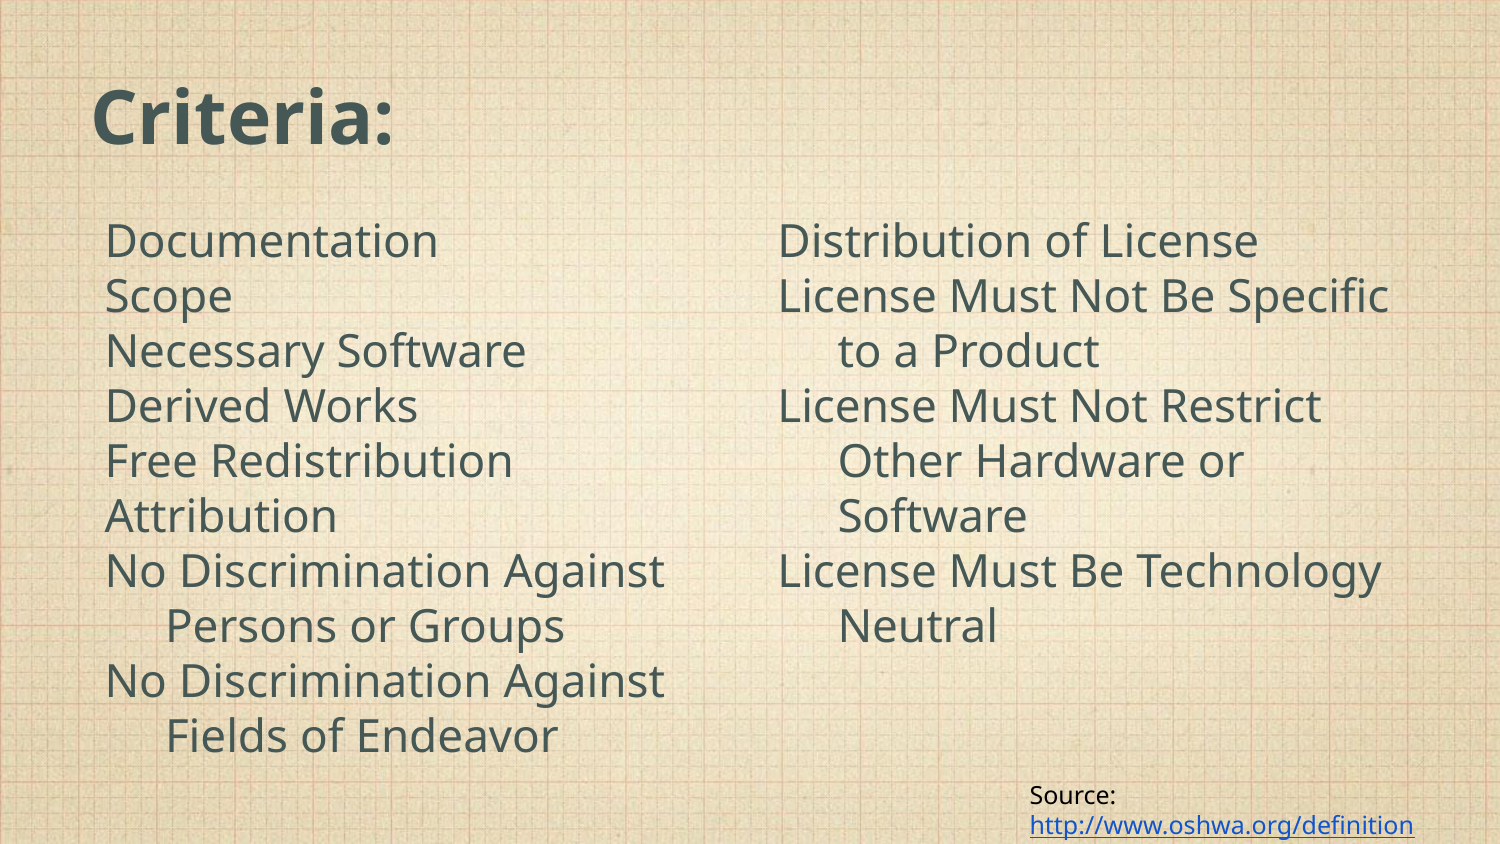

# Criteria:
Documentation
Scope
Necessary Software
Derived Works
Free Redistribution
Attribution
No Discrimination Against Persons or Groups
No Discrimination Against Fields of Endeavor
Distribution of License
License Must Not Be Specific to a Product
License Must Not Restrict Other Hardware or Software
License Must Be Technology Neutral
Source: http://www.oshwa.org/definition